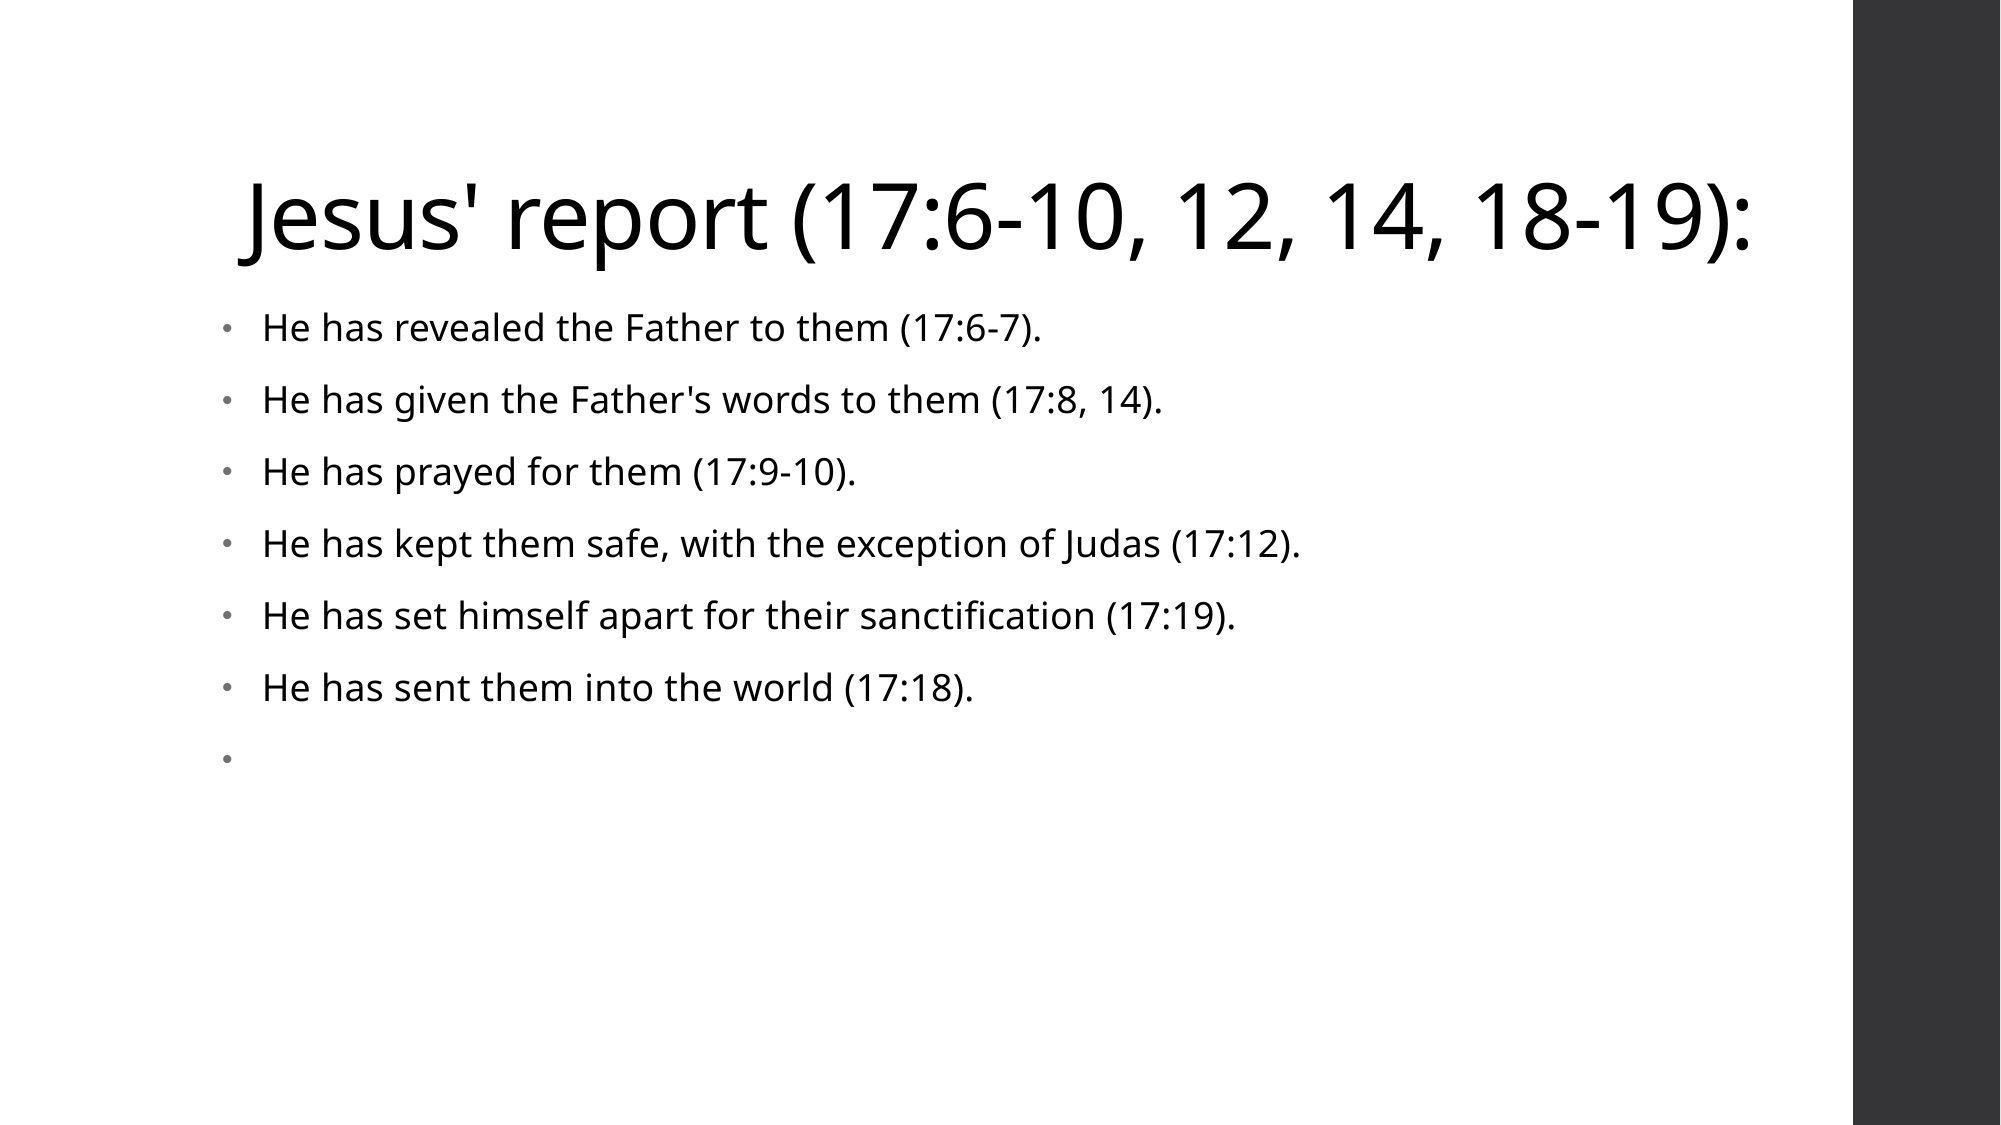

# Jesus' report (17:6-10, 12, 14, 18-19):
 He has revealed the Father to them (17:6-7).
 He has given the Father's words to them (17:8, 14).
 He has prayed for them (17:9-10).
 He has kept them safe, with the exception of Judas (17:12).
 He has set himself apart for their sanctification (17:19).
 He has sent them into the world (17:18).